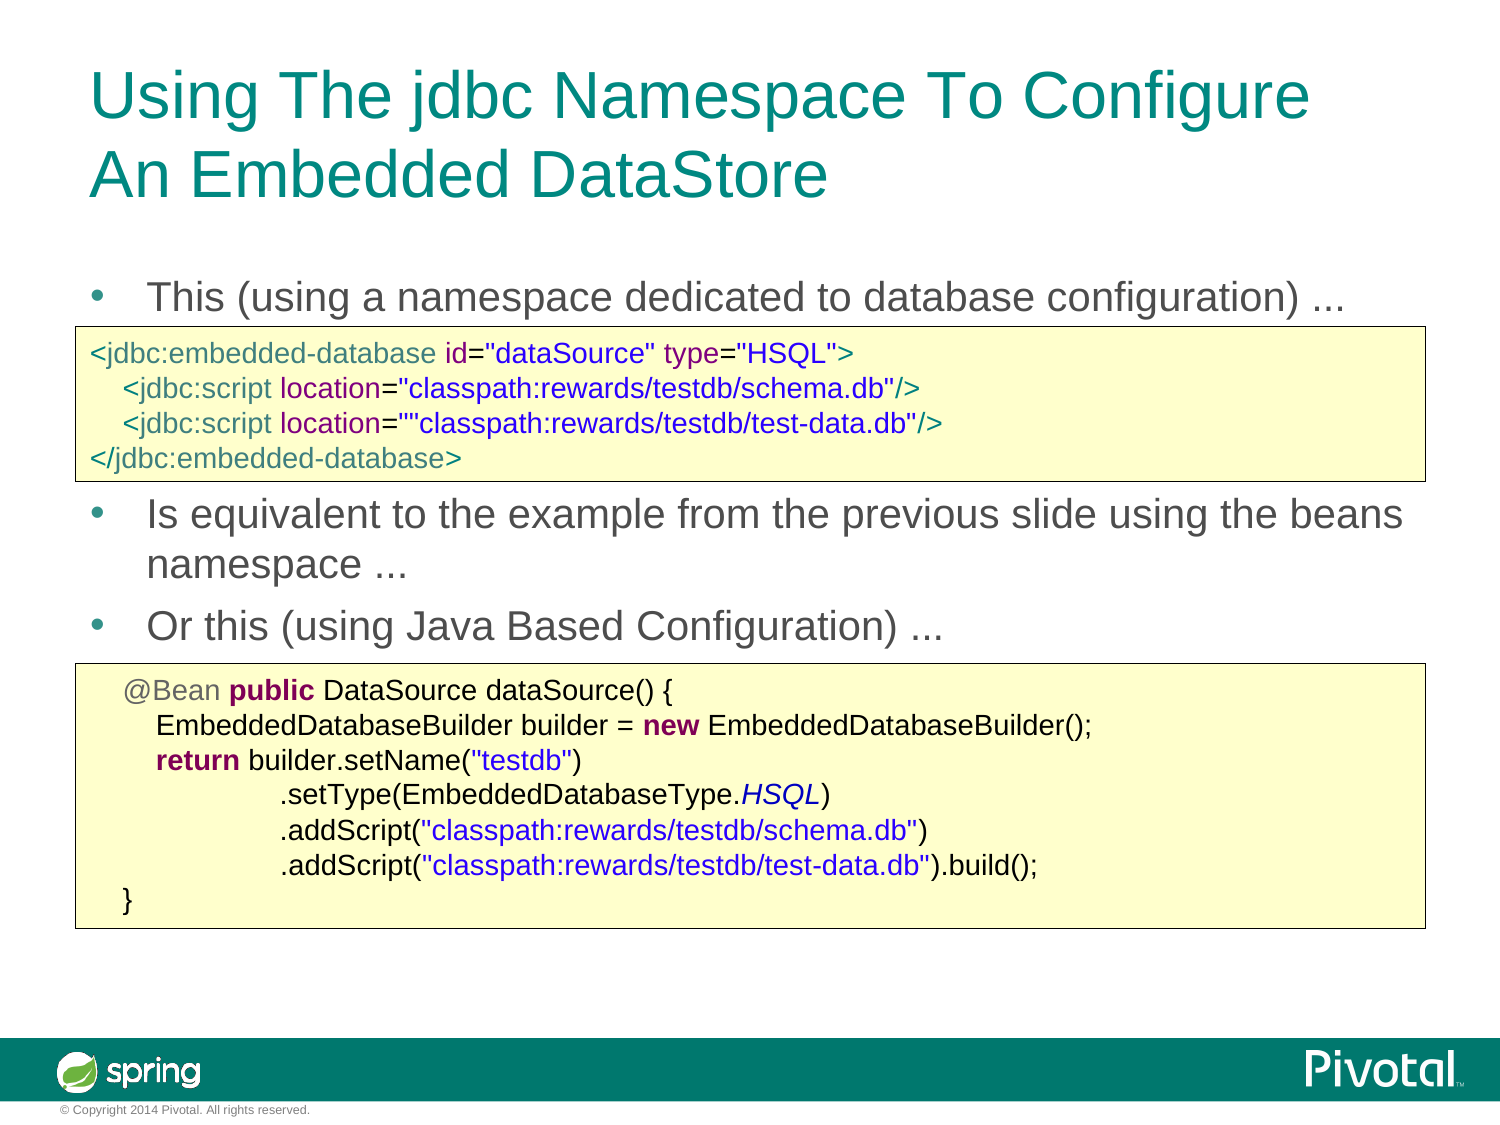

# Using The jdbc Namespace To Configure An Embedded DataStore
This (using a namespace dedicated to database configuration) ...
Is equivalent to the example from the previous slide using the beans namespace ...
Or this (using Java Based Configuration) ...
<jdbc:embedded-database id="dataSource" type="HSQL">
 <jdbc:script location="classpath:rewards/testdb/schema.db"/>
 <jdbc:script location=""classpath:rewards/testdb/test-data.db"/>
</jdbc:embedded-database>
 @Bean public DataSource dataSource() {
 EmbeddedDatabaseBuilder builder = new EmbeddedDatabaseBuilder();
 return builder.setName("testdb")
 .setType(EmbeddedDatabaseType.HSQL)
 .addScript("classpath:rewards/testdb/schema.db")
	 .addScript("classpath:rewards/testdb/test-data.db").build();
 }